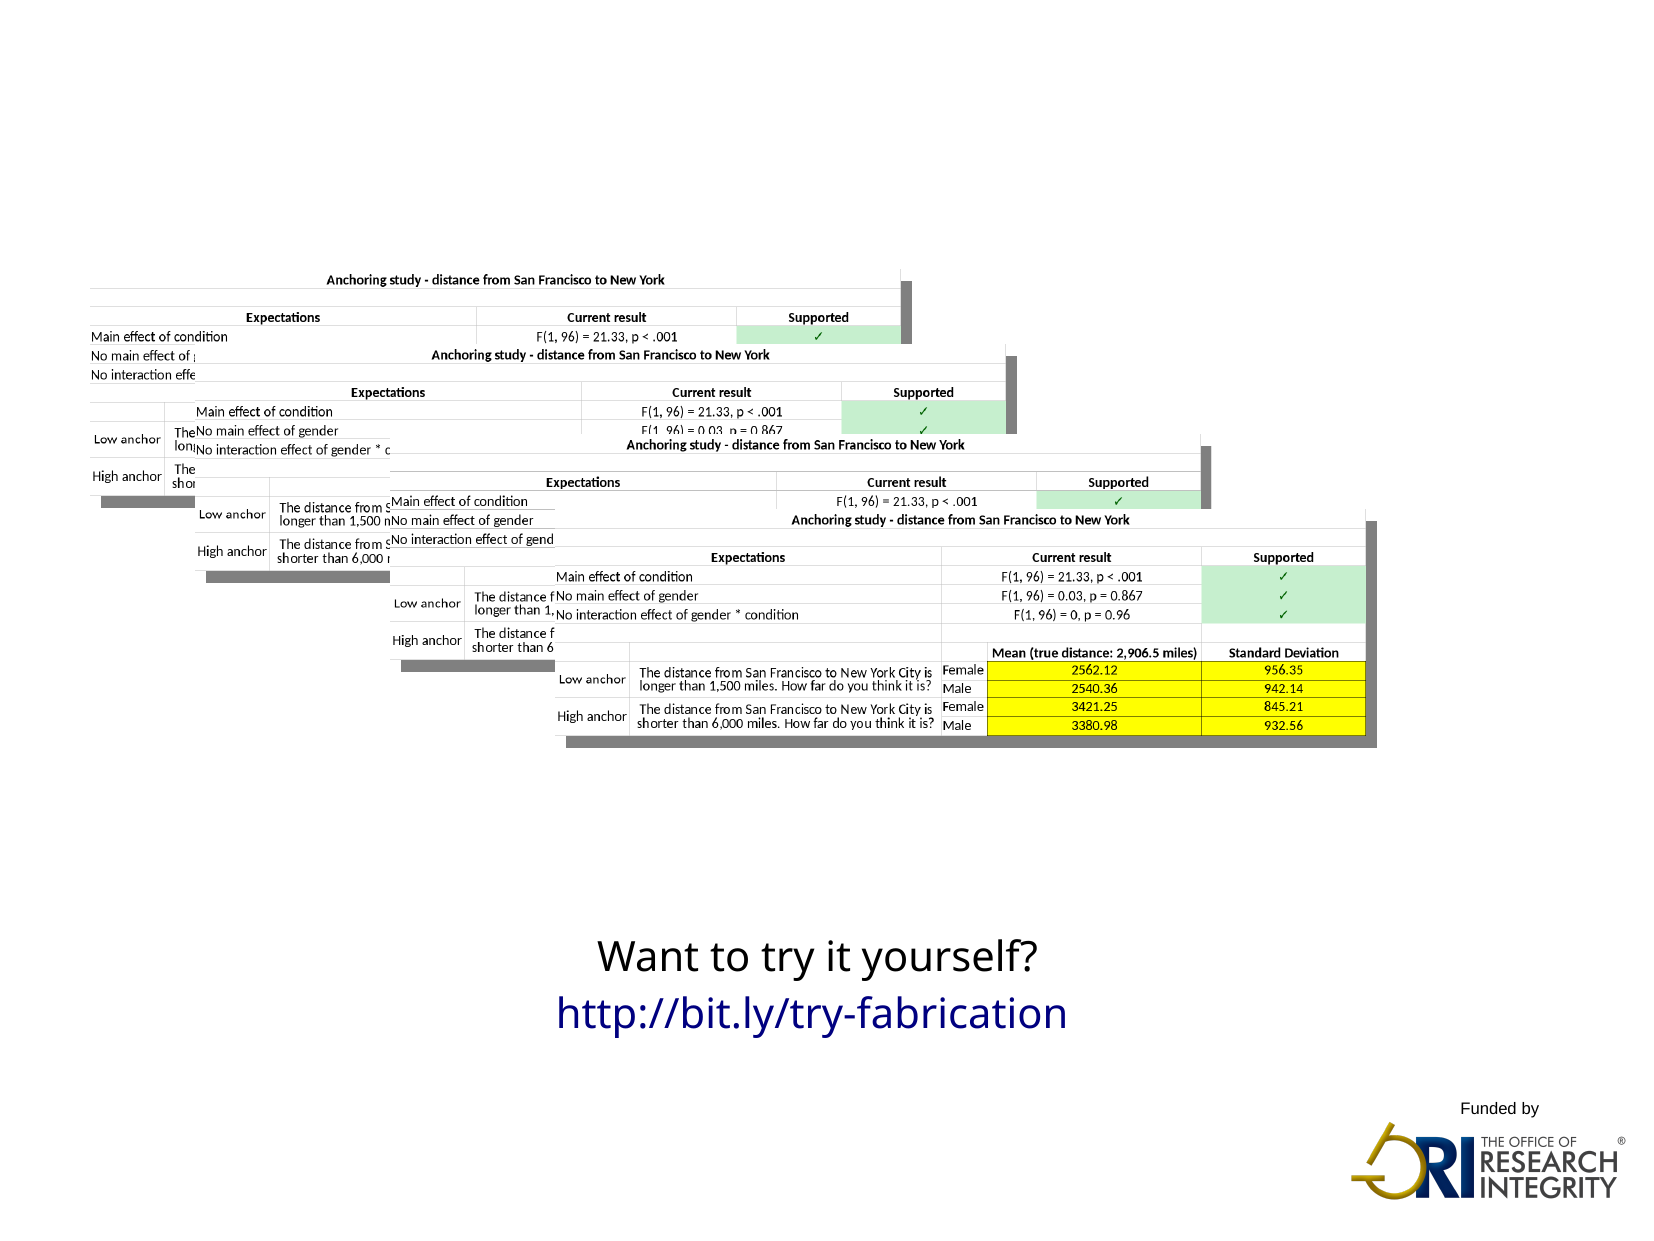

Want to try it yourself?
http://bit.ly/try-fabrication
Funded by